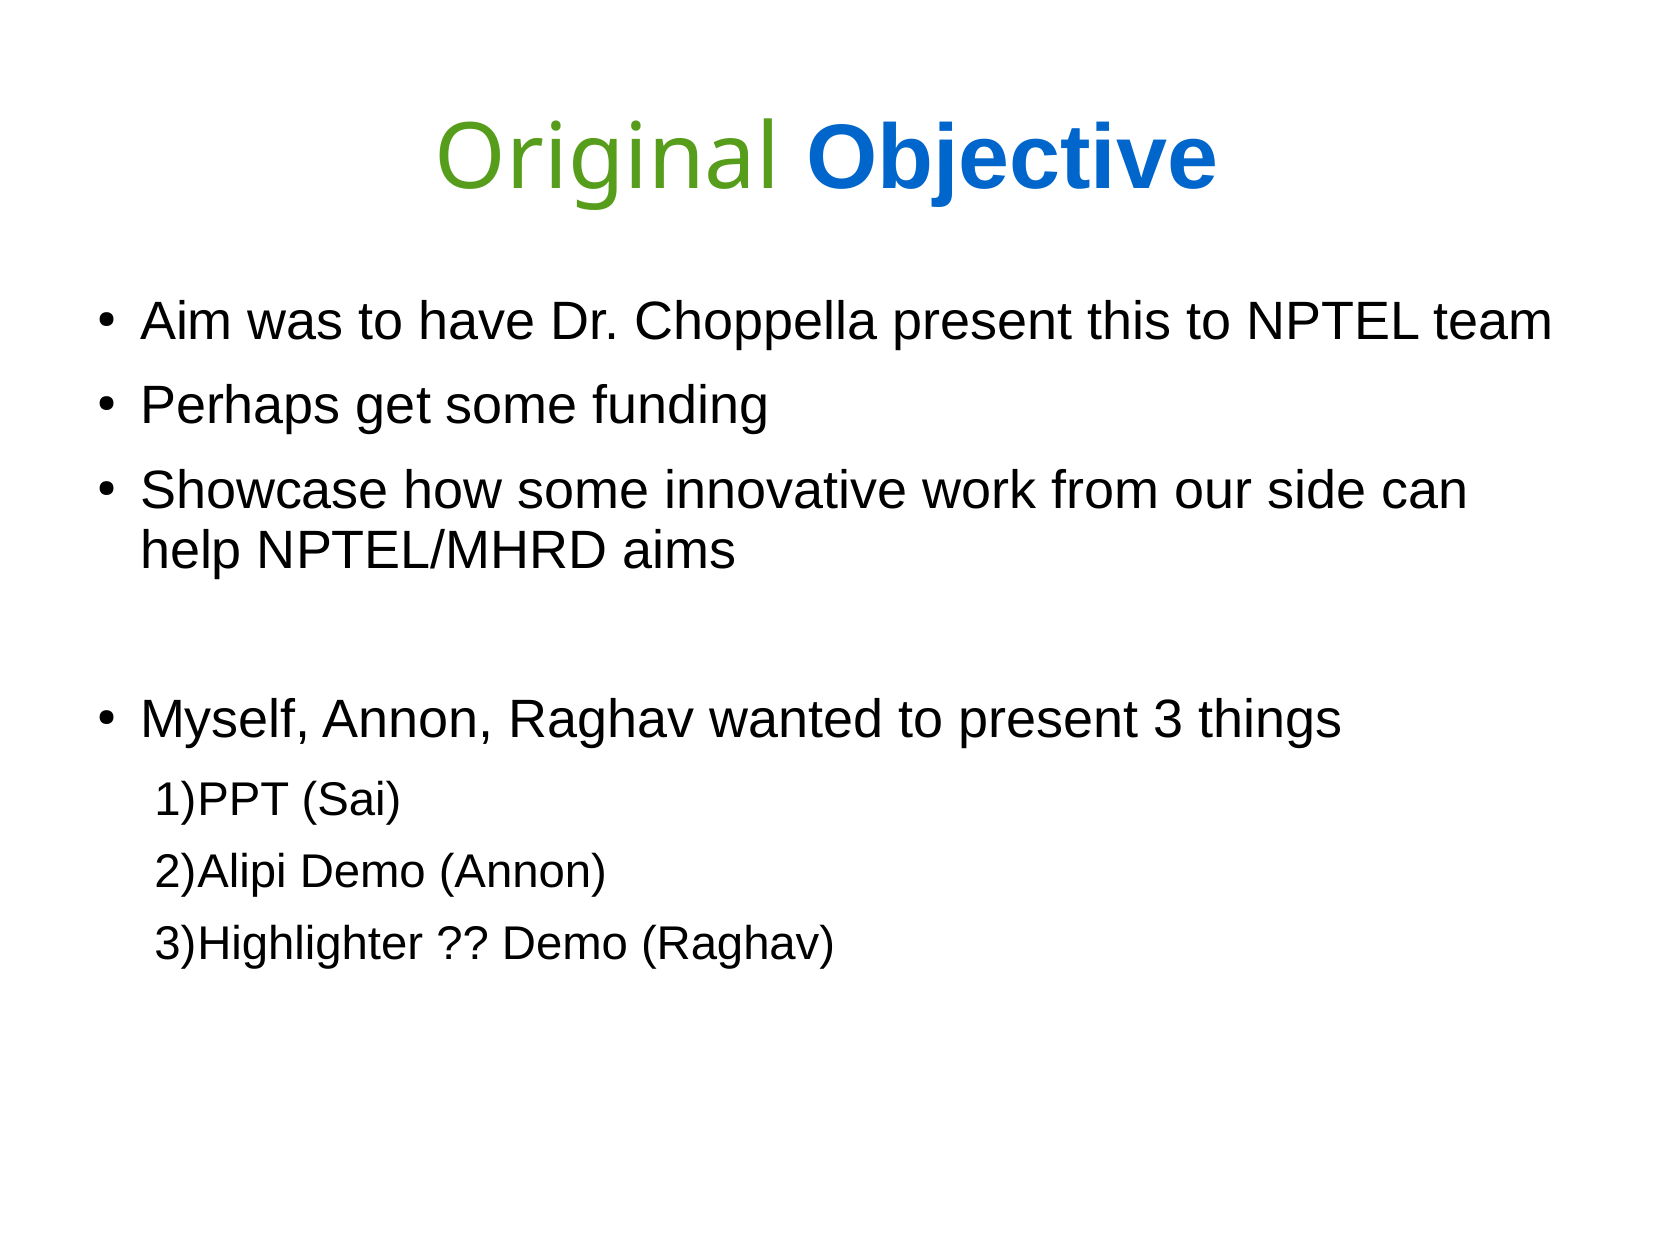

# Original Objective
Aim was to have Dr. Choppella present this to NPTEL team
Perhaps get some funding
Showcase how some innovative work from our side can help NPTEL/MHRD aims
Myself, Annon, Raghav wanted to present 3 things
PPT (Sai)
Alipi Demo (Annon)
Highlighter ?? Demo (Raghav)